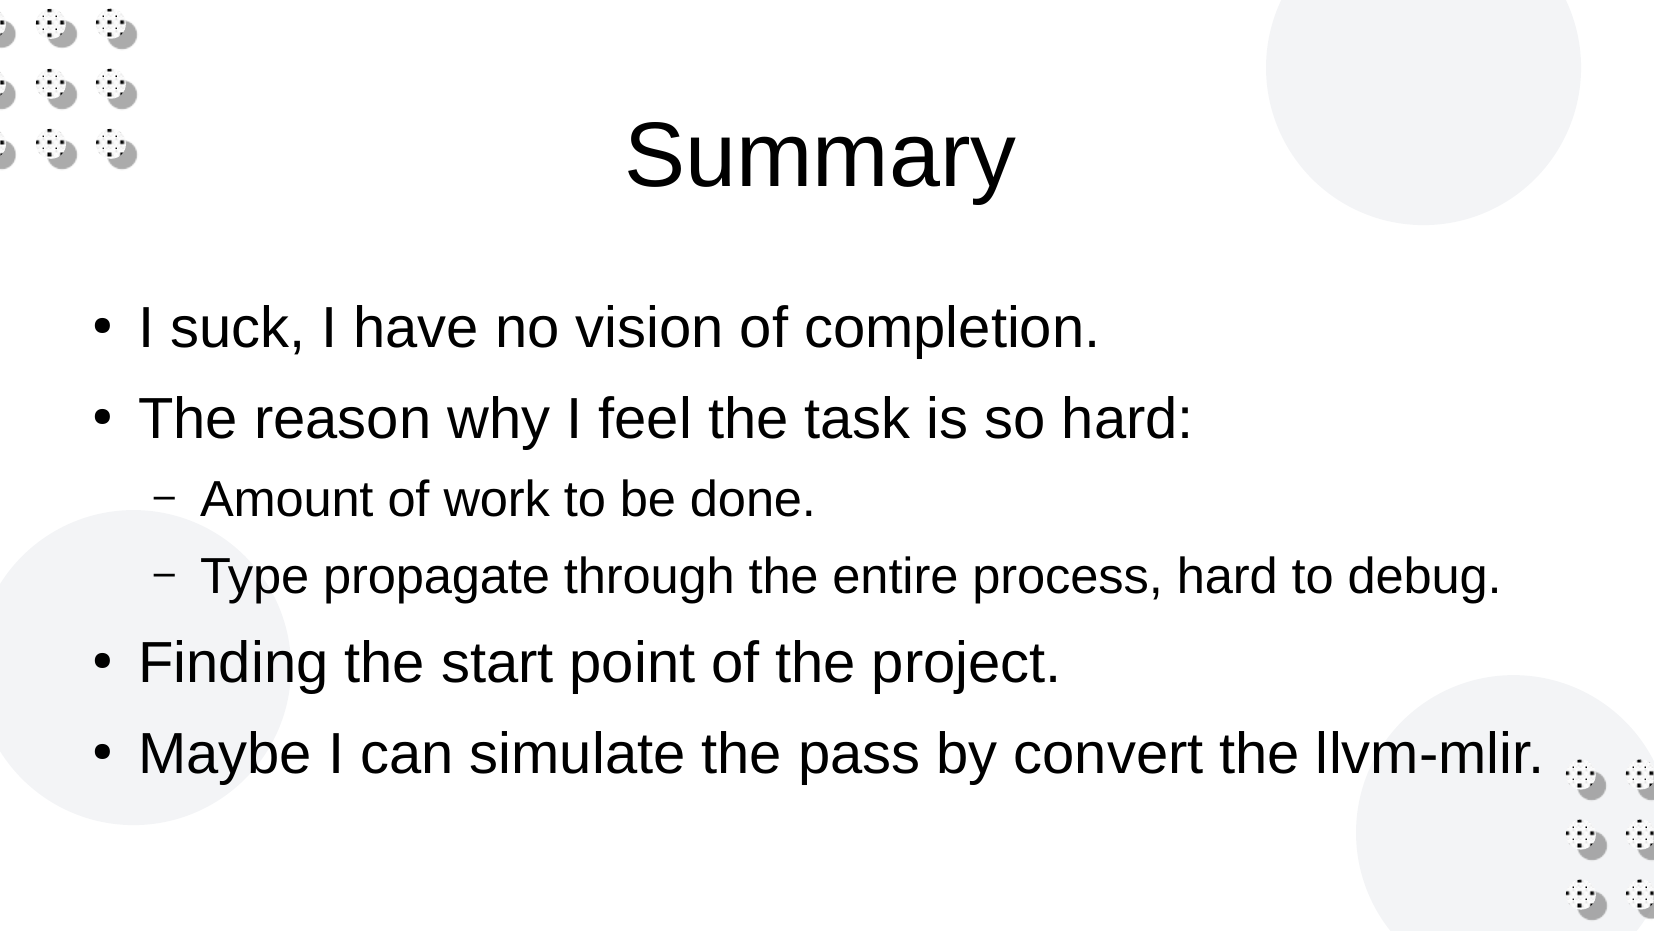

# Summary
I suck, I have no vision of completion.
The reason why I feel the task is so hard:
Amount of work to be done.
Type propagate through the entire process, hard to debug.
Finding the start point of the project.
Maybe I can simulate the pass by convert the llvm-mlir.